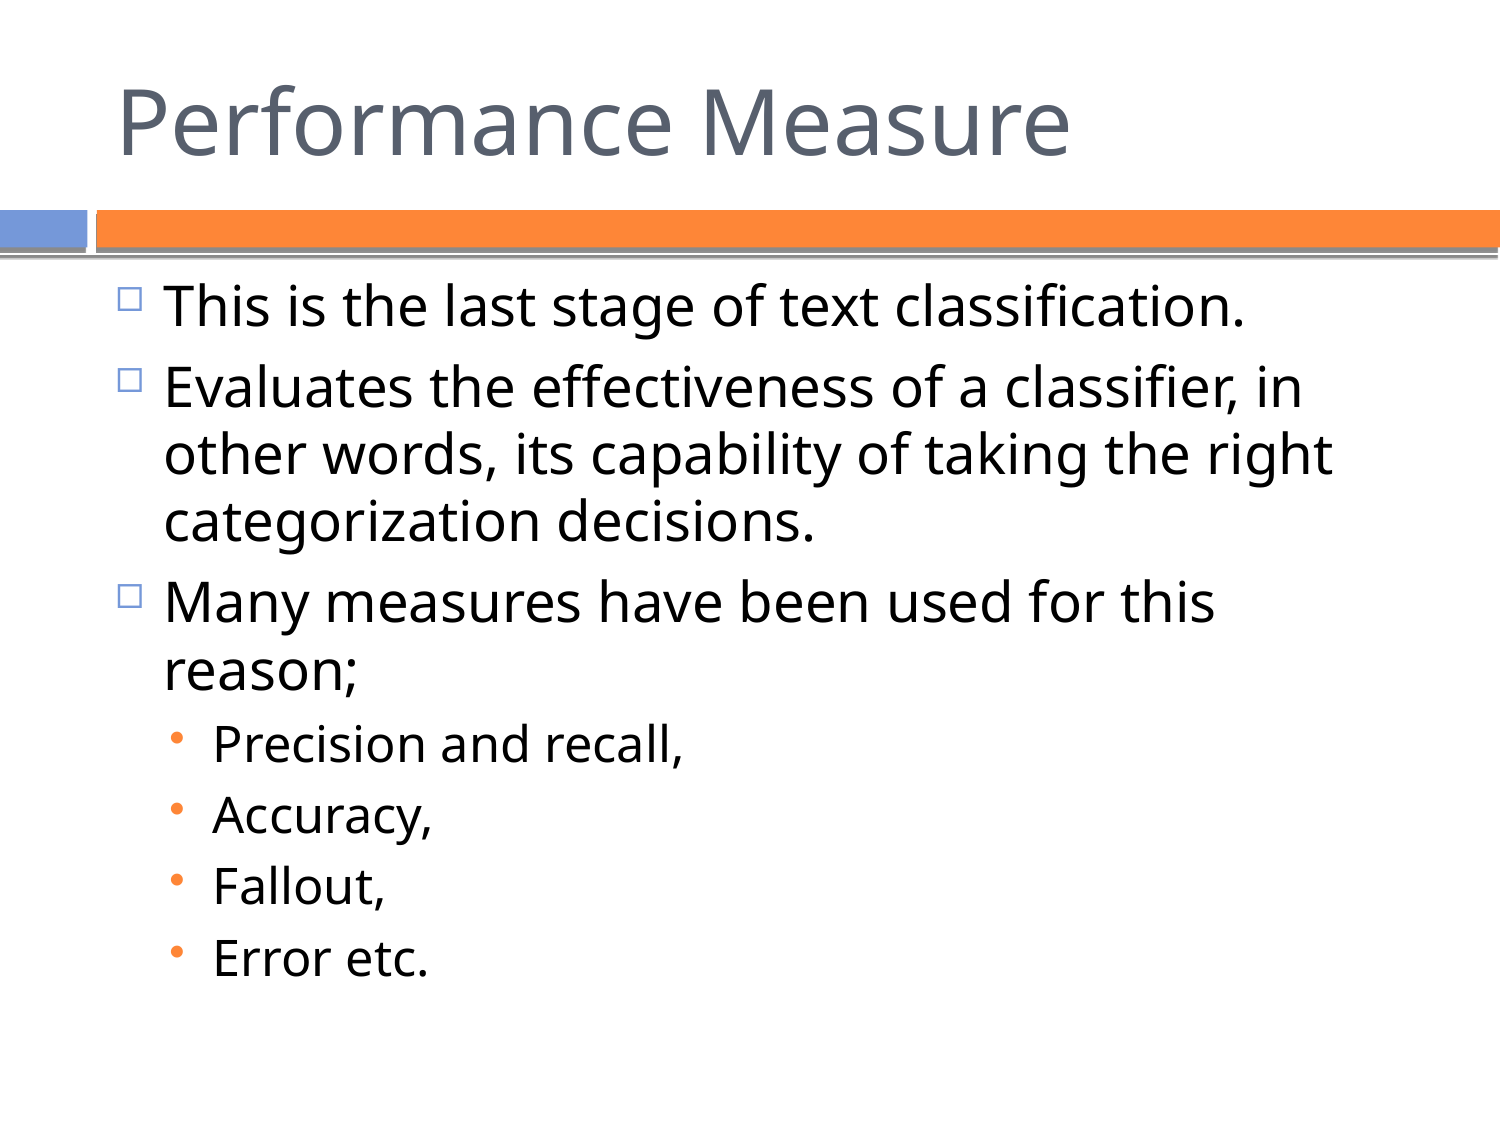

# Performance Measure
This is the last stage of text classification.
Evaluates the effectiveness of a classifier, in other words, its capability of taking the right categorization decisions.
Many measures have been used for this reason;
Precision and recall,
Accuracy,
Fallout,
Error etc.